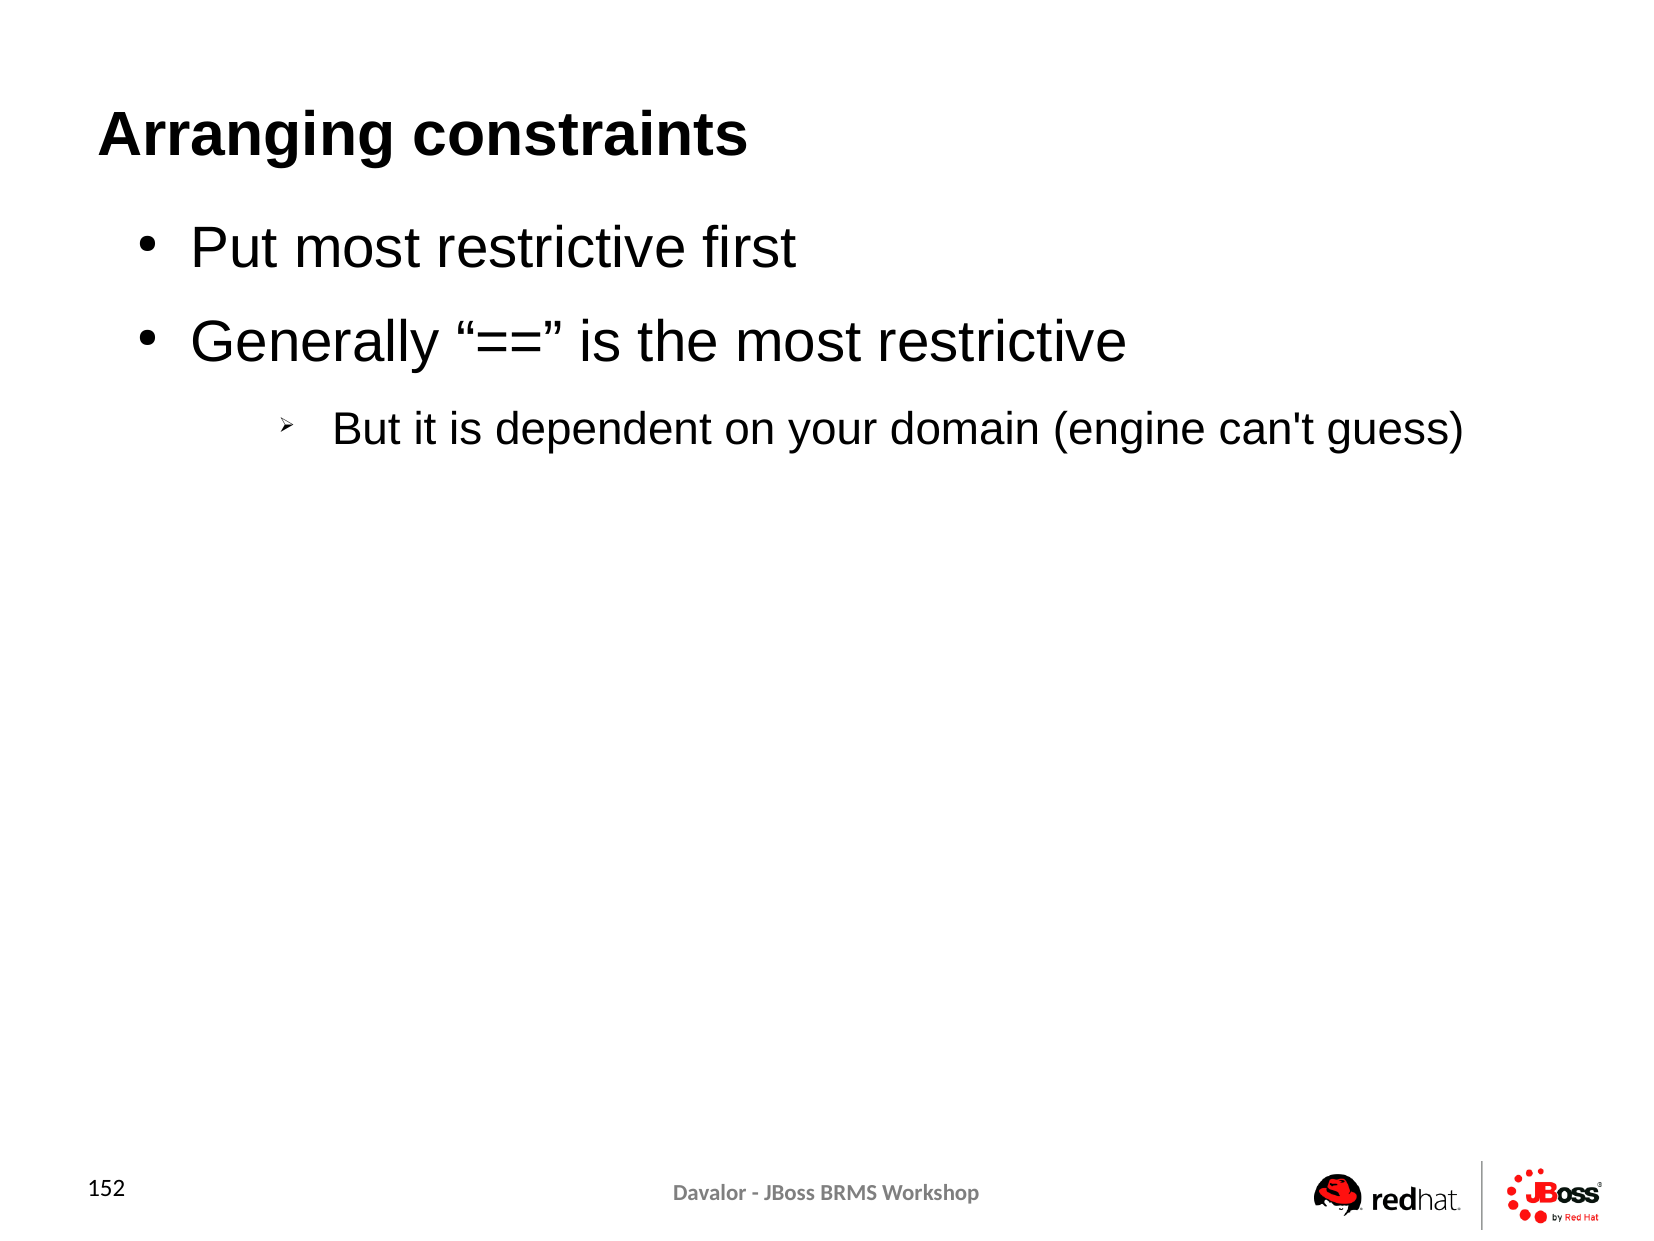

# Arranging constraints
Put most restrictive first
Generally “==” is the most restrictive
But it is dependent on your domain (engine can't guess)